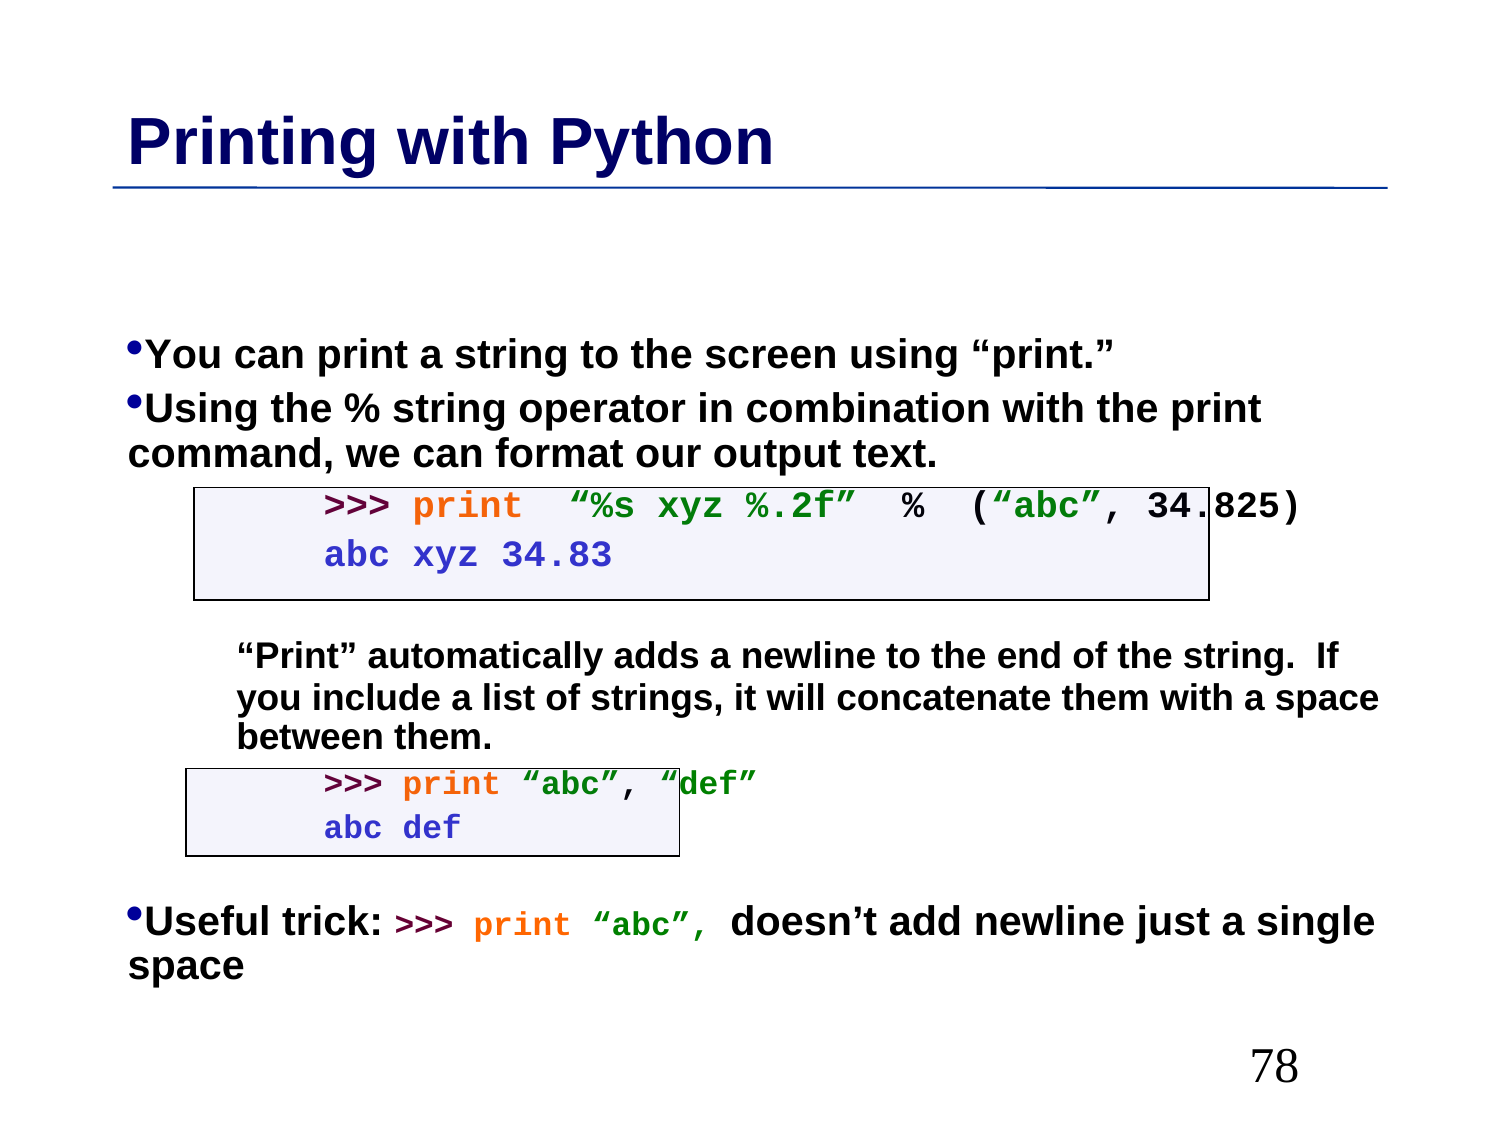

# Printing with Python
You can print a string to the screen using “print.”
Using the % string operator in combination with the print command, we can format our output text.
>>> print “%s xyz %.2f” % (“abc”, 34.825)
abc xyz 34.83
	“Print” automatically adds a newline to the end of the string. If you include a list of strings, it will concatenate them with a space between them.
>>> print “abc”, “def”
abc def
Useful trick: >>> print “abc”, doesn’t add newline just a single space